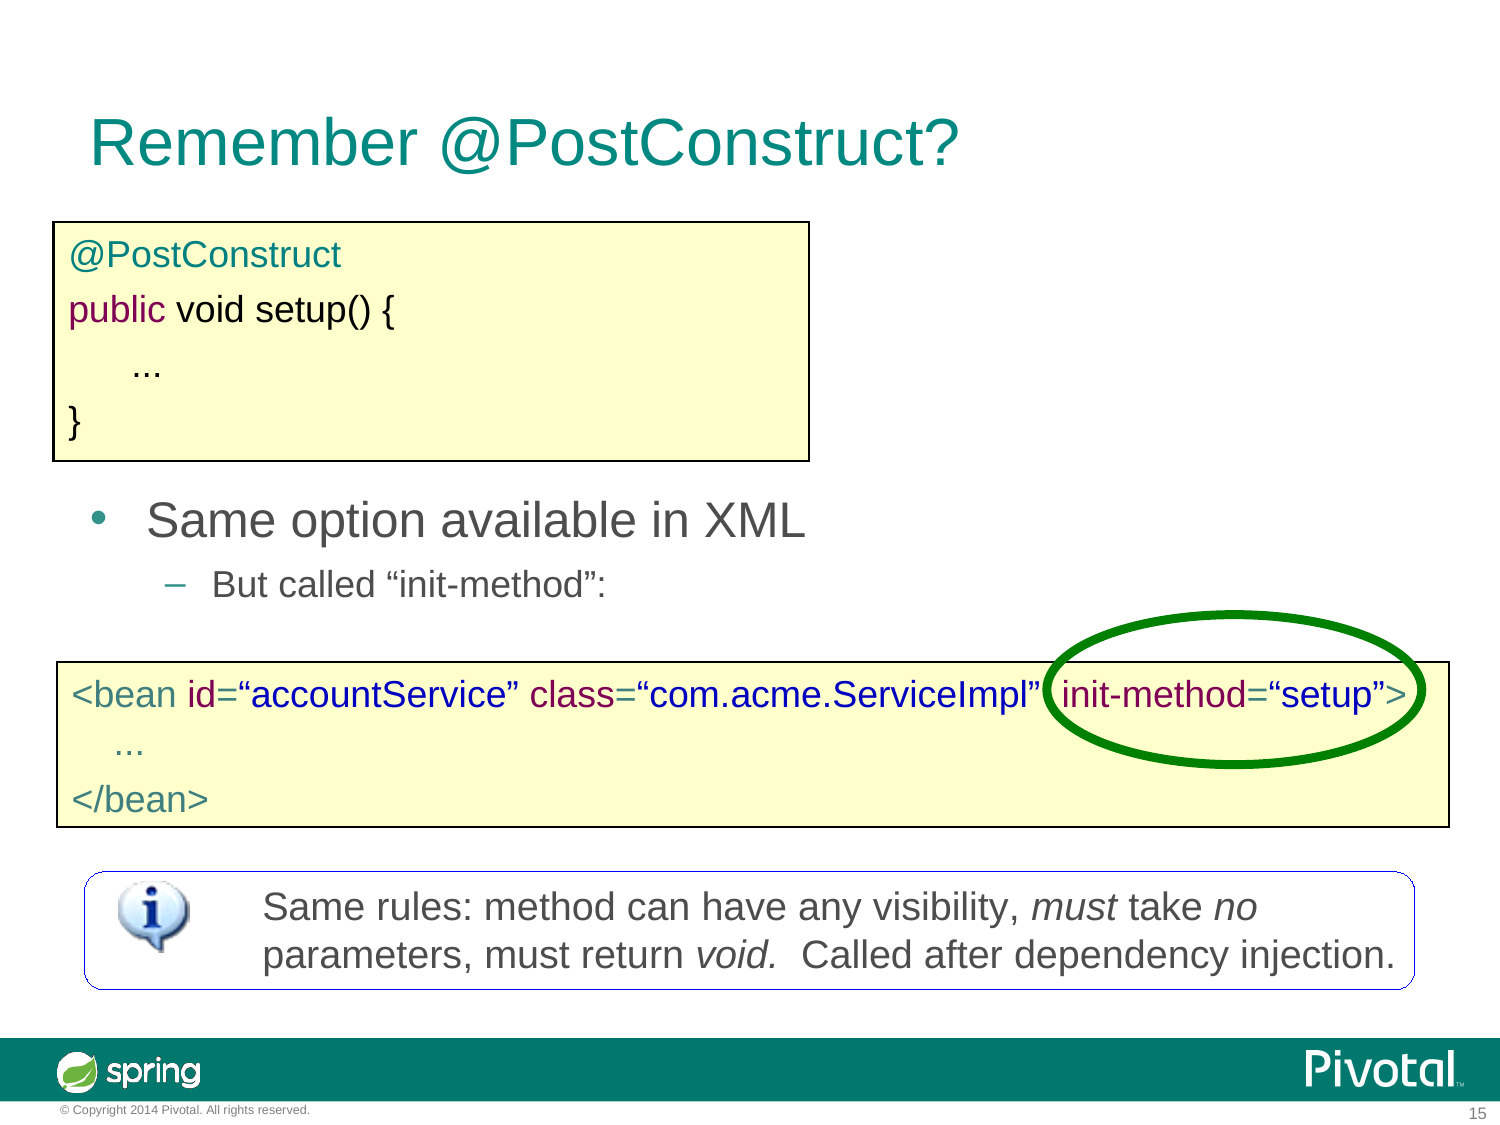

# Remember @PostConstruct?
@PostConstruct
public void setup() {
 ...
}
Same option available in XML
But called “init-method”:
<bean id=“accountService” class=“com.acme.ServiceImpl” init-method=“setup”>
 ...
</bean>
Same rules: method can have any visibility, must take no parameters, must return void. Called after dependency injection.